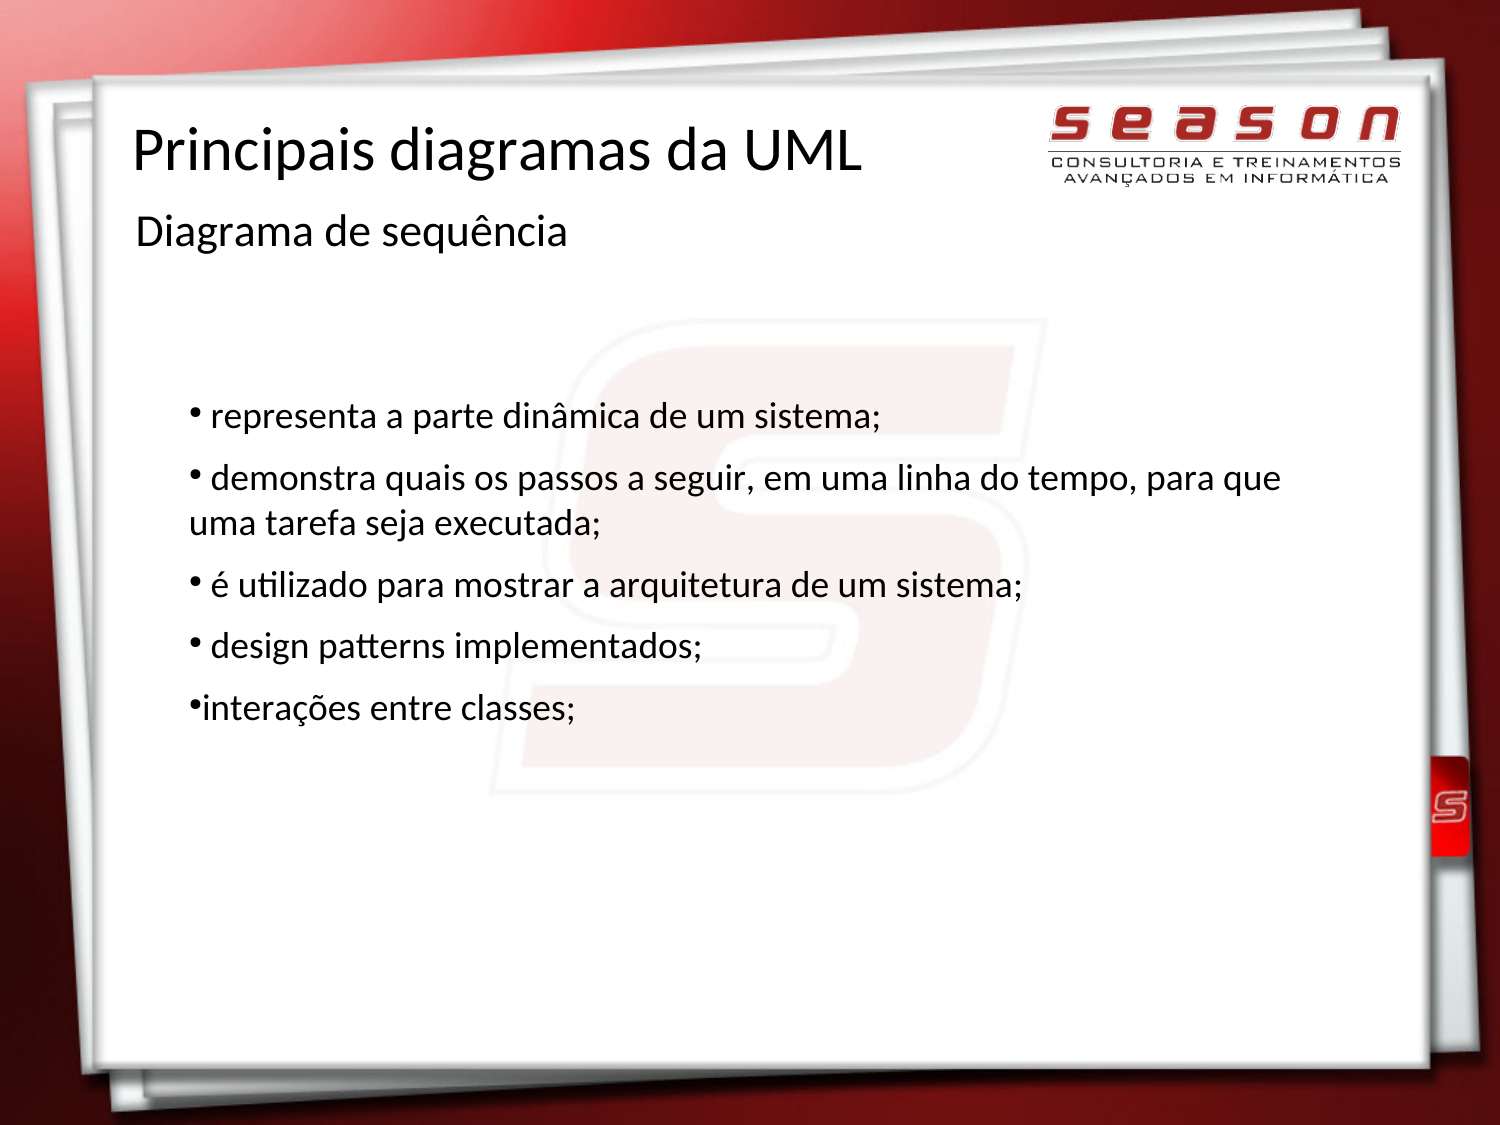

# Principais diagramas da UML
Diagrama de sequência
 representa a parte dinâmica de um sistema;
 demonstra quais os passos a seguir, em uma linha do tempo, para que uma tarefa seja executada;
 é utilizado para mostrar a arquitetura de um sistema;
 design patterns implementados;
interações entre classes;